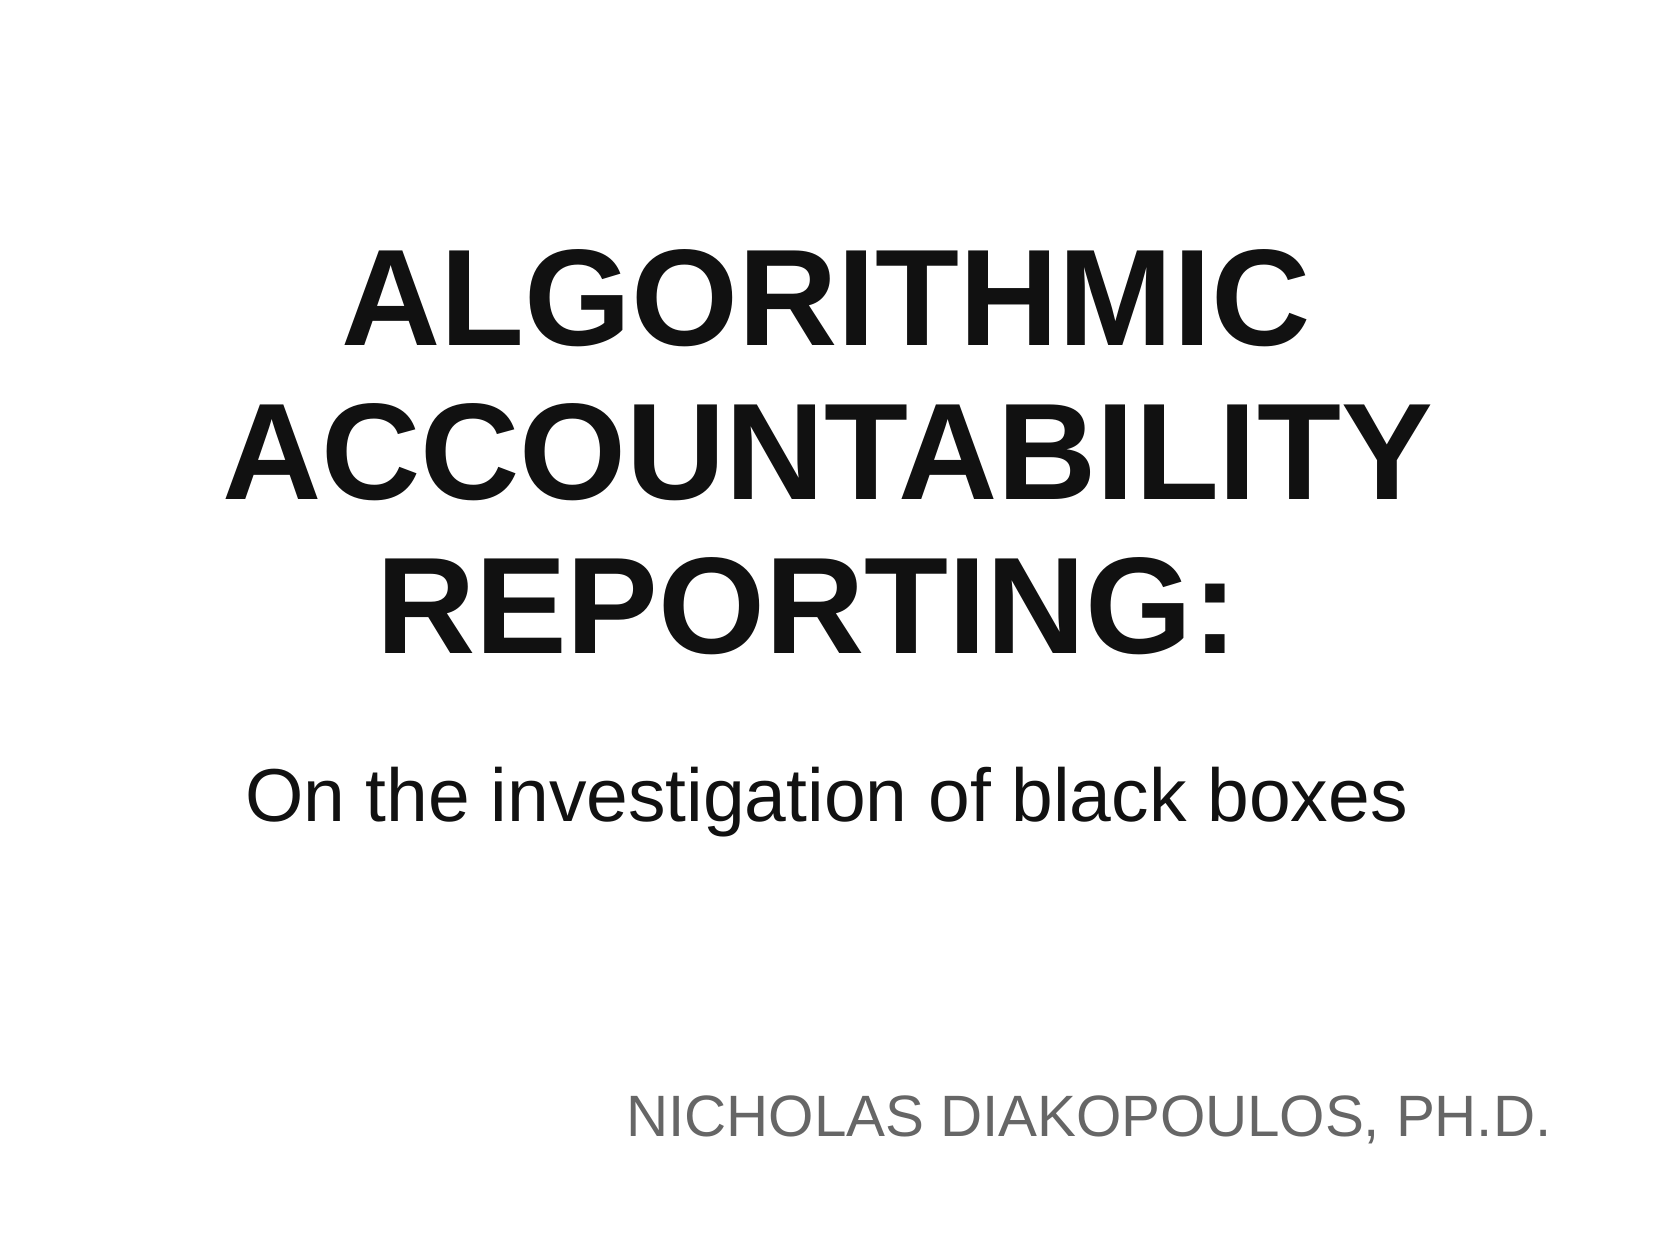

# ALGORITHMIC ACCOUNTABILITY REPORTING:
On the investigation of black boxes
NICHOLAS DIAKOPOULOS, PH.D.